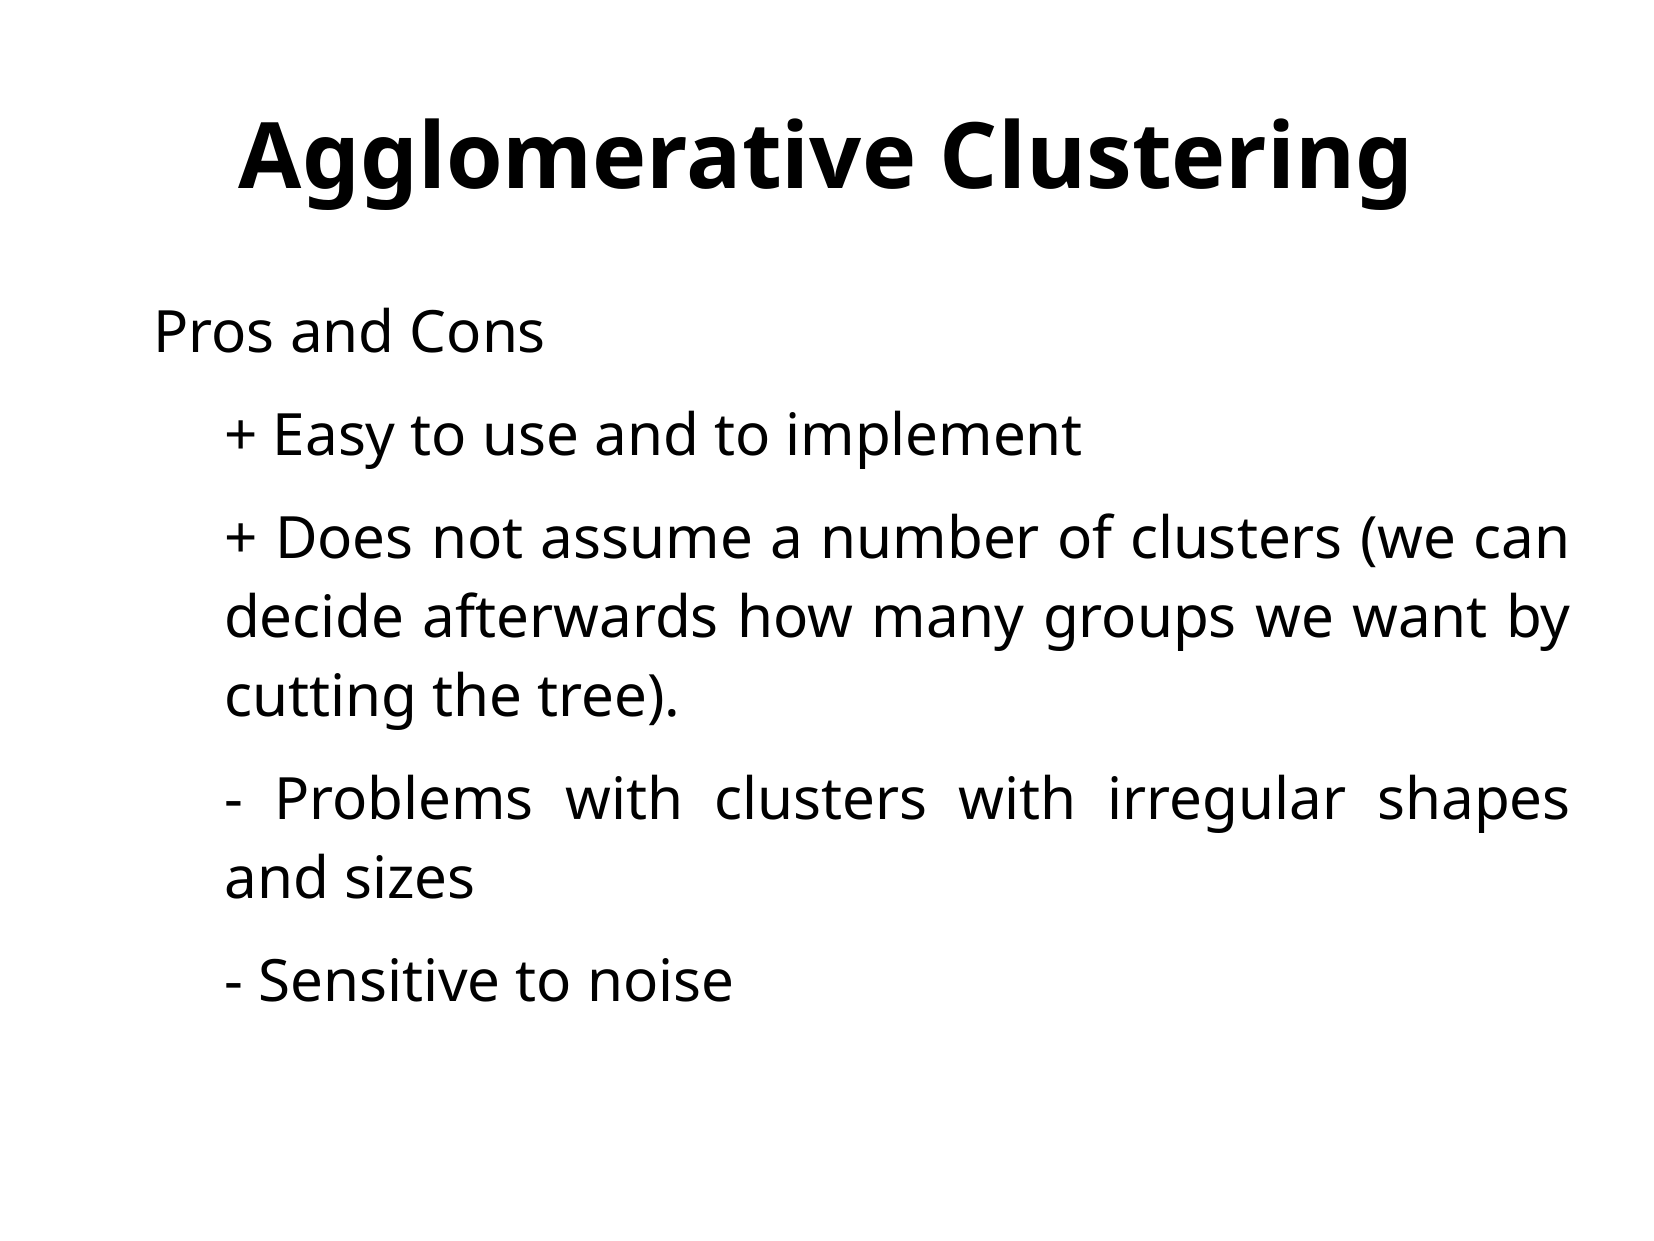

# Agglomerative Clustering
Pros and Cons
+ Easy to use and to implement
+ Does not assume a number of clusters (we can decide afterwards how many groups we want by cutting the tree).
- Problems with clusters with irregular shapes and sizes
- Sensitive to noise